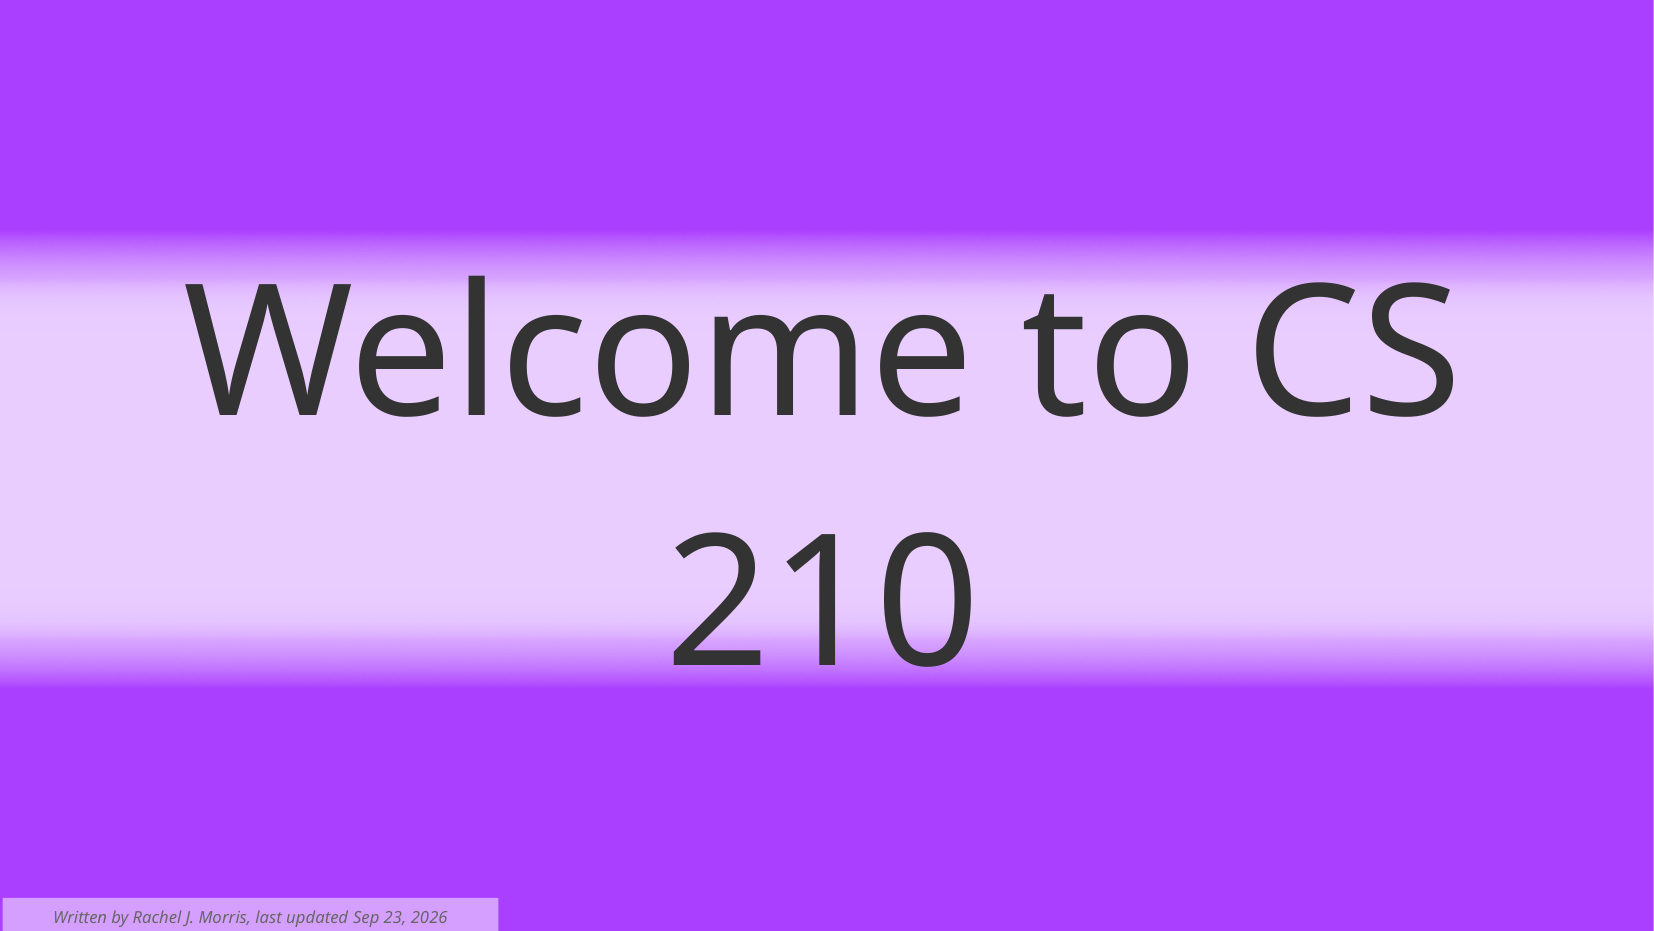

# Welcome to CS 210
Written by Rachel J. Morris, last updated